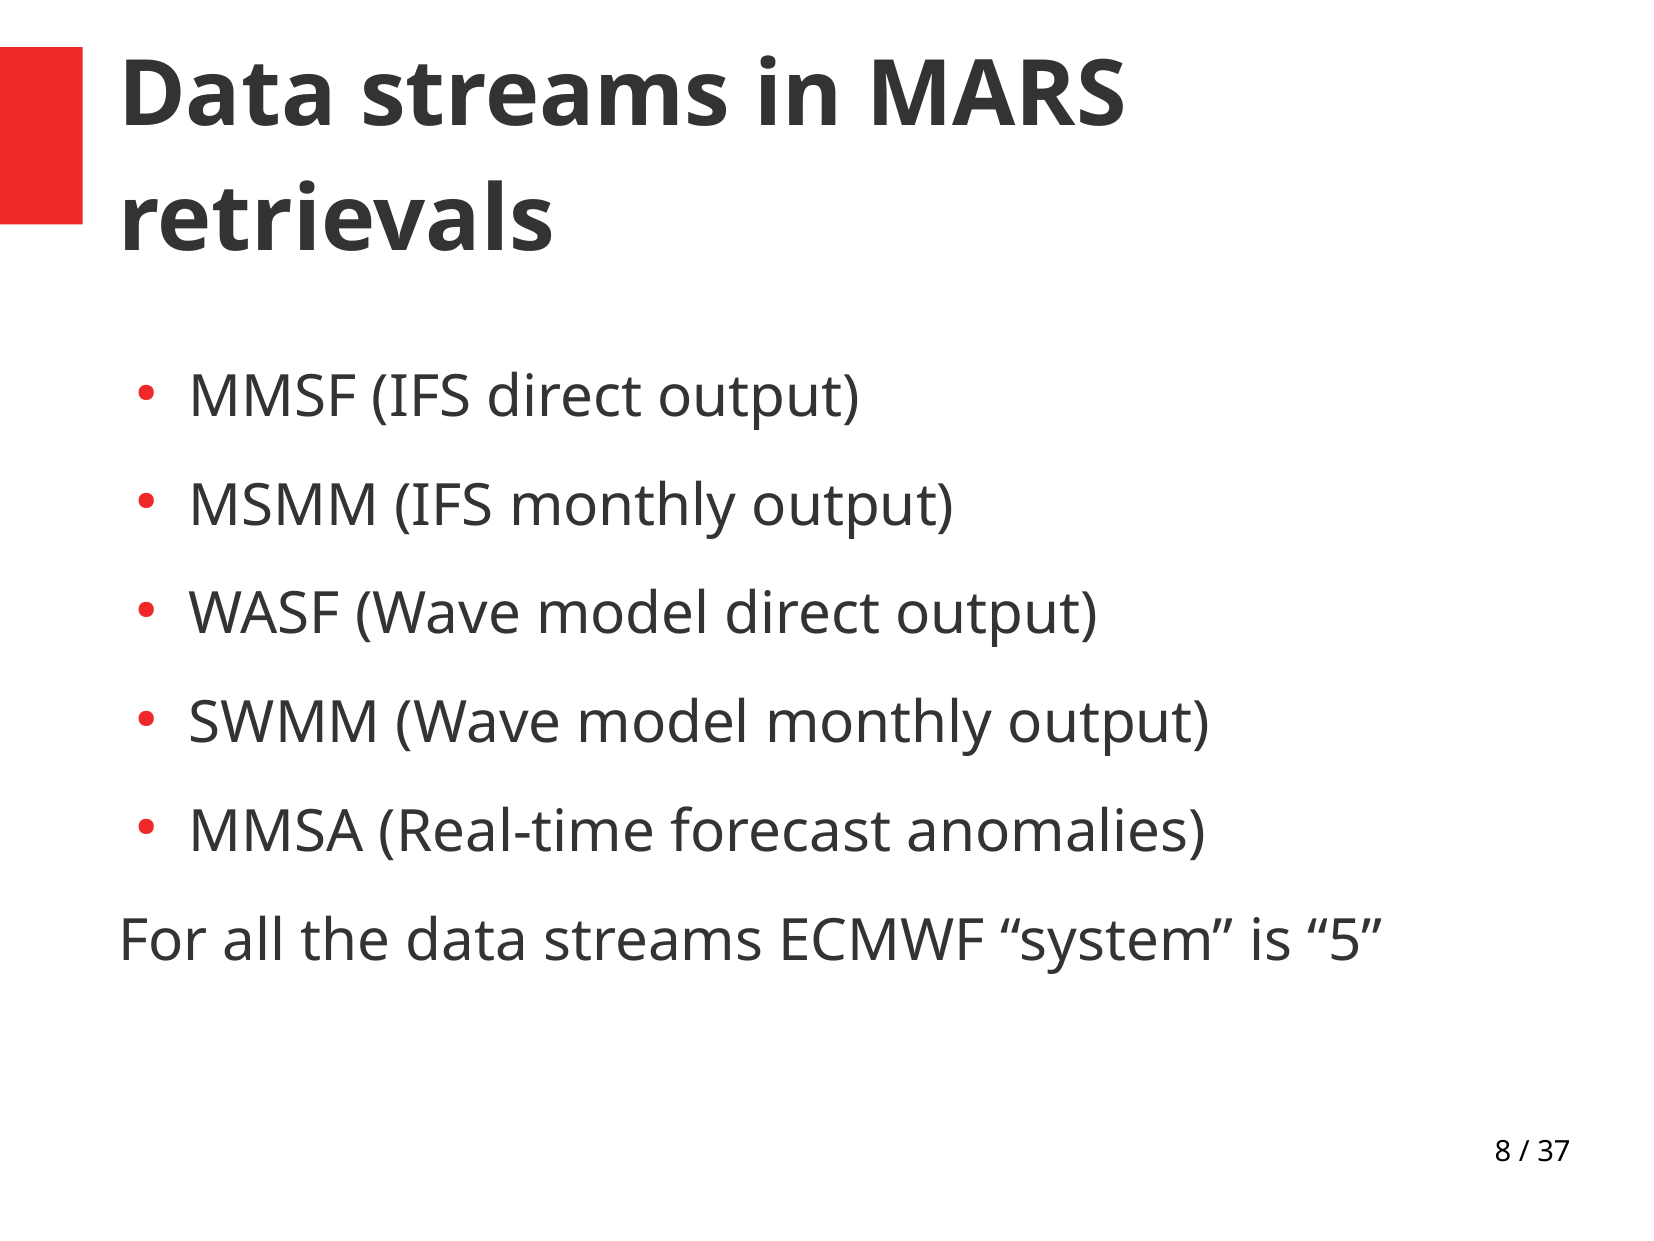

# Data streams in MARS retrievals
MMSF (IFS direct output)
MSMM (IFS monthly output)
WASF (Wave model direct output)
SWMM (Wave model monthly output)
MMSA (Real-time forecast anomalies)
For all the data streams ECMWF “system” is “5”
8